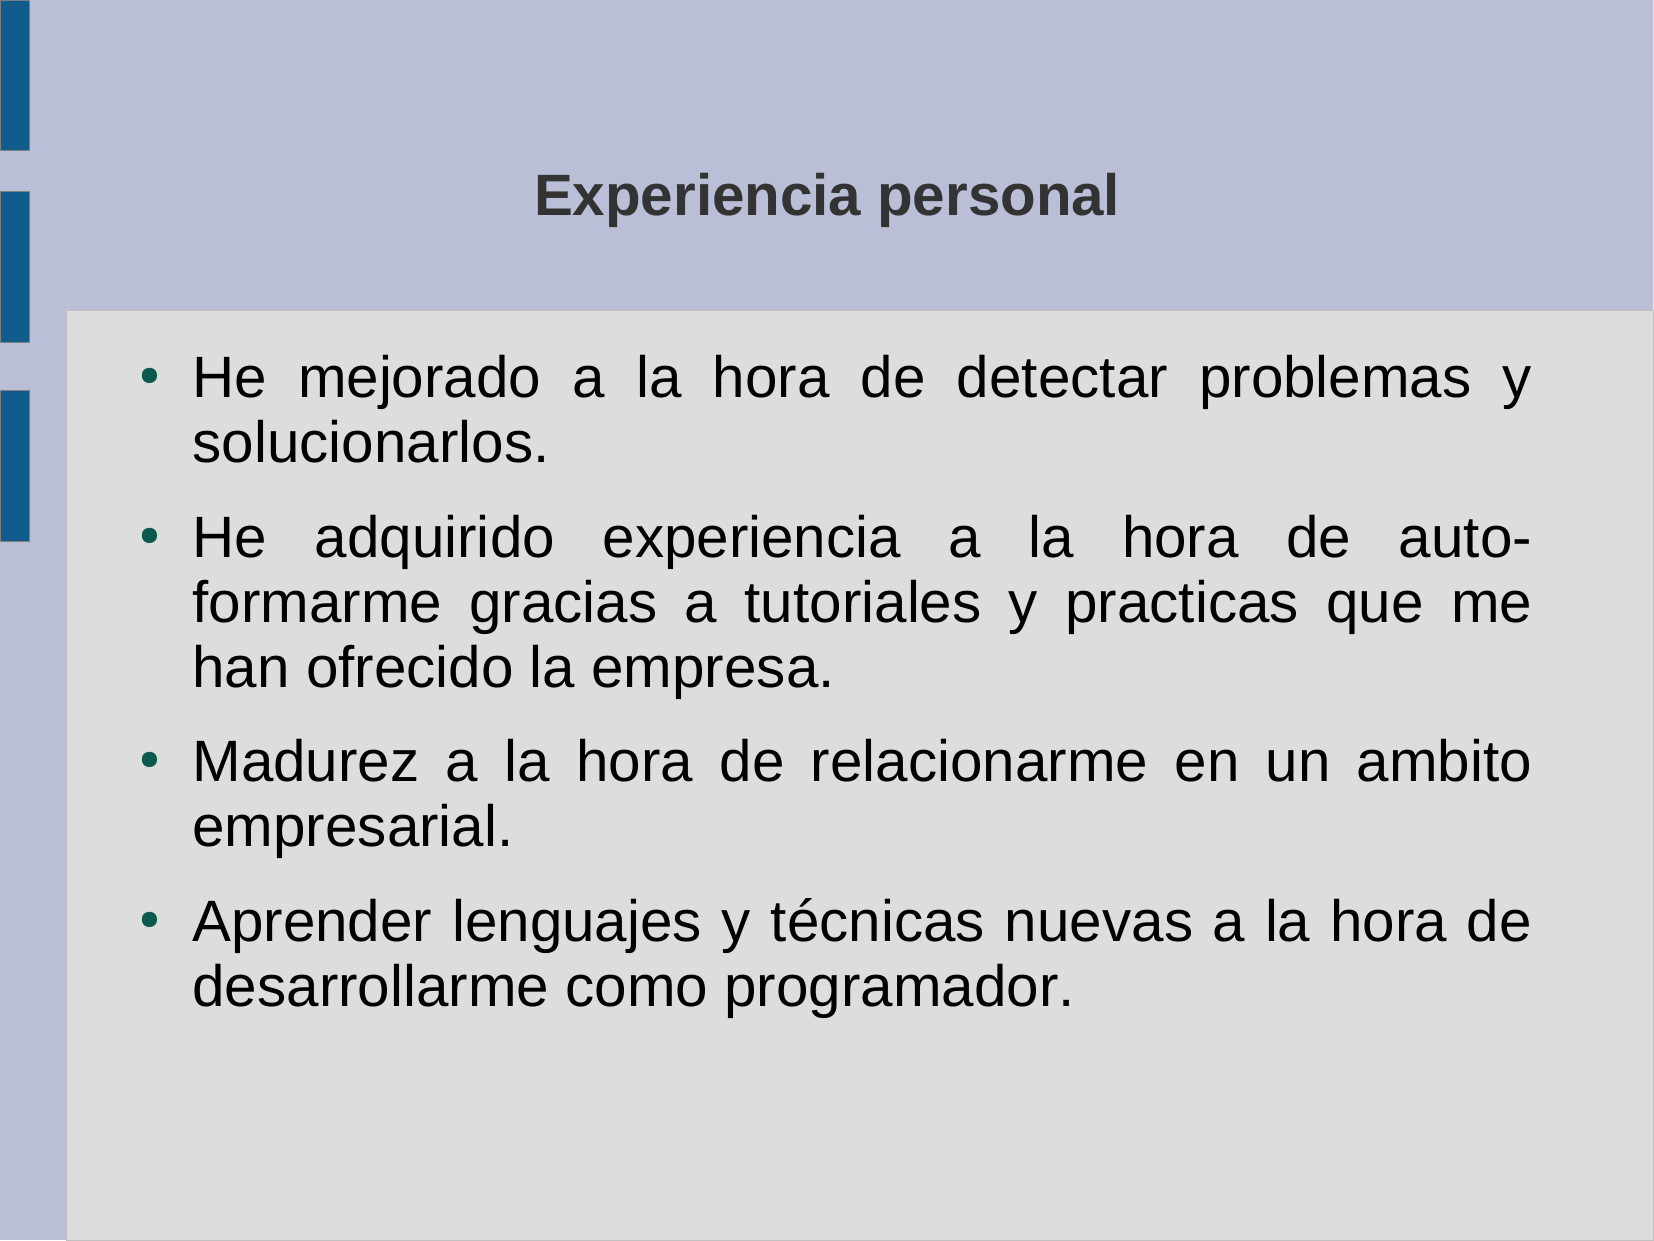

# Experiencia personal
He mejorado a la hora de detectar problemas y solucionarlos.
He adquirido experiencia a la hora de auto-formarme gracias a tutoriales y practicas que me han ofrecido la empresa.
Madurez a la hora de relacionarme en un ambito empresarial.
Aprender lenguajes y técnicas nuevas a la hora de desarrollarme como programador.